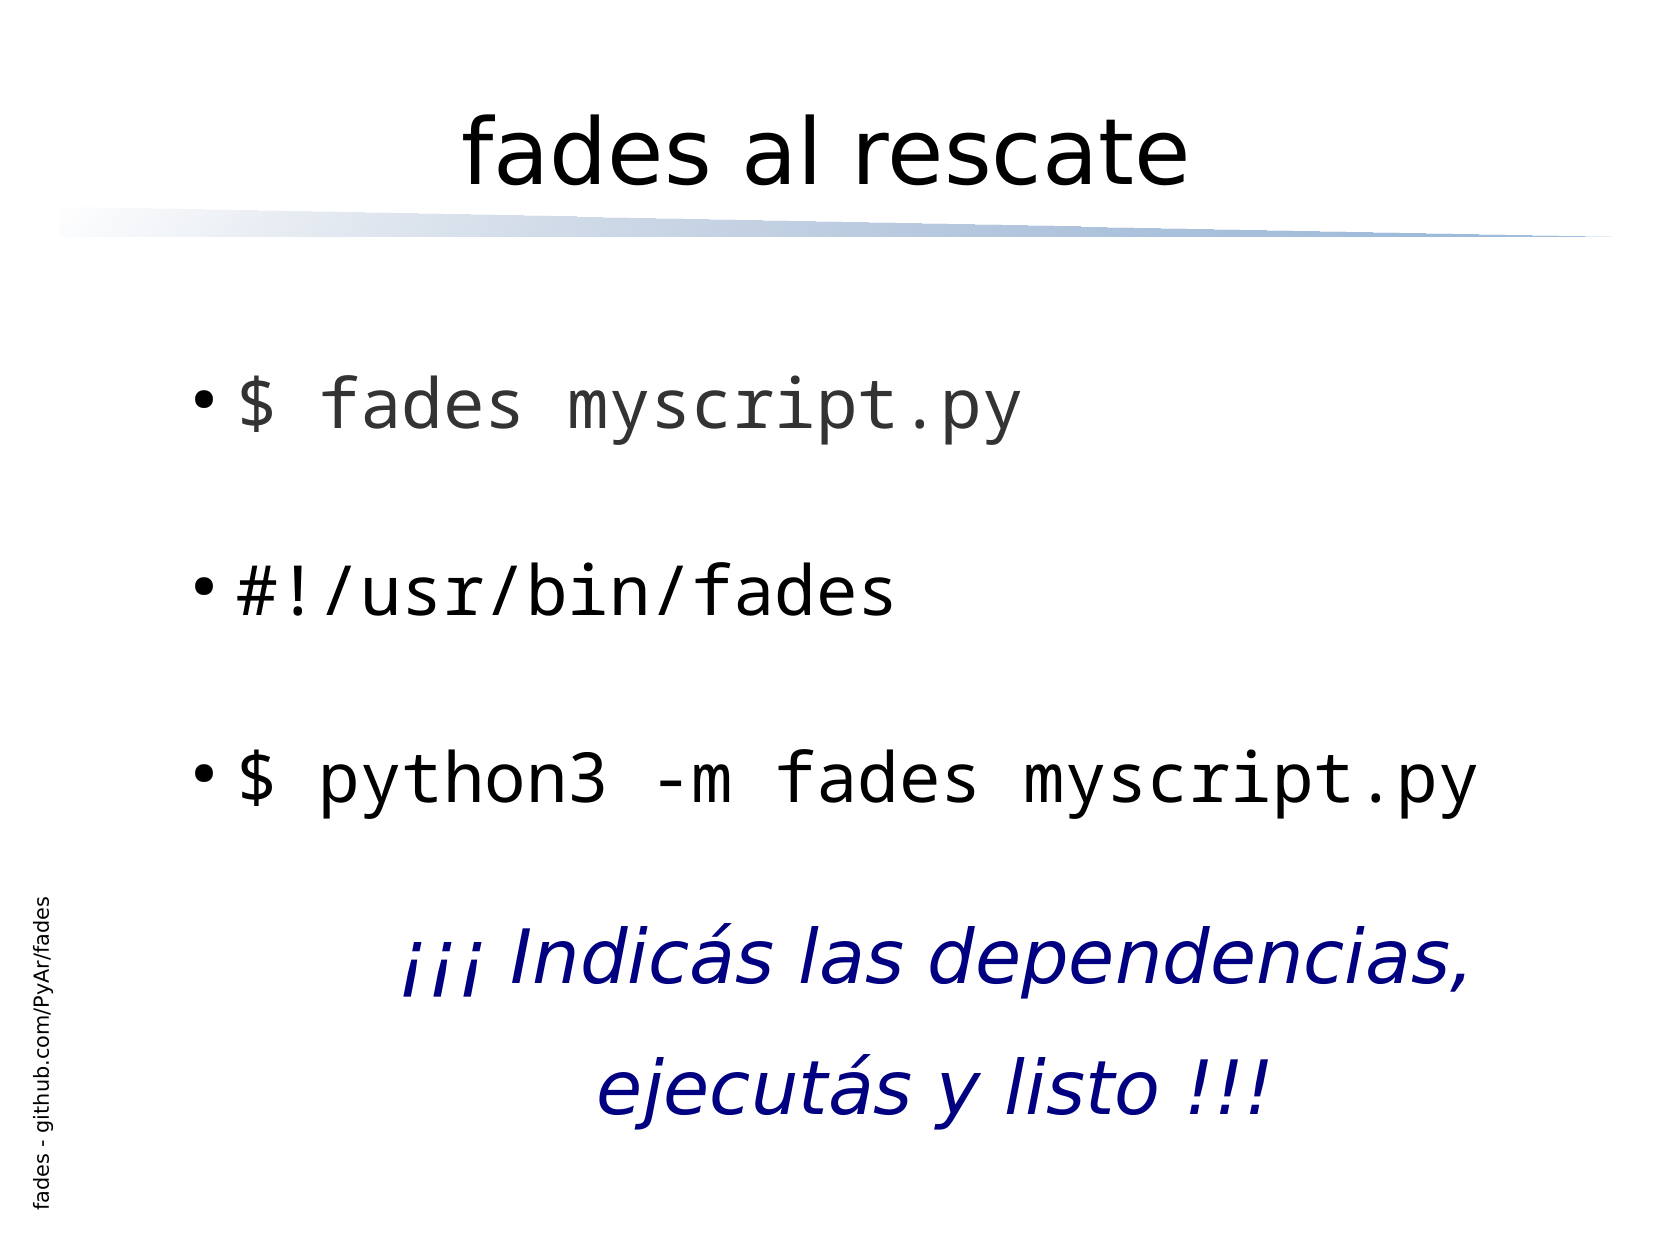

# fades al rescate
$ fades myscript.py
#!/usr/bin/fades
$ python3 -m fades myscript.py
¡¡¡ Indicás las dependencias, ejecutás y listo !!!